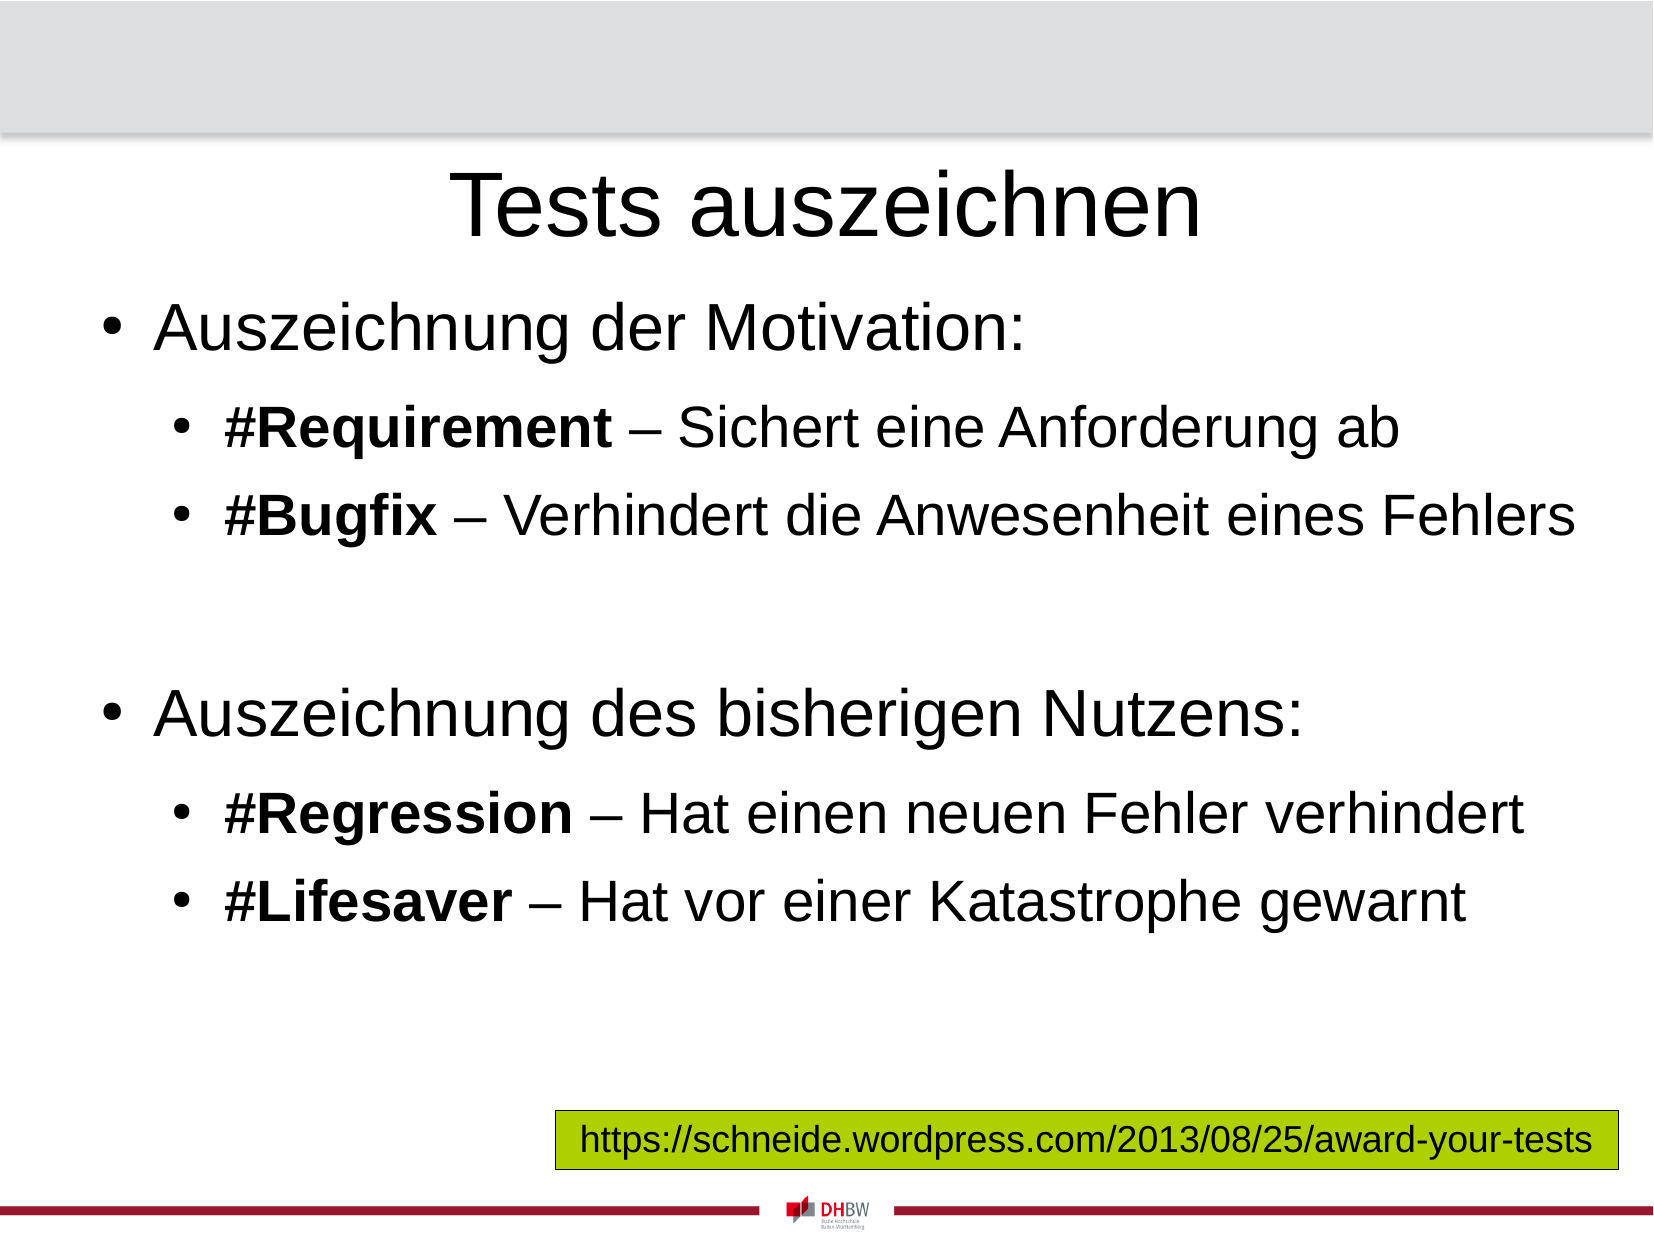

# Tests auszeichnen
Auszeichnung der Motivation:
#Requirement – Sichert eine Anforderung ab
#Bugfix – Verhindert die Anwesenheit eines Fehlers
Auszeichnung des bisherigen Nutzens:
#Regression – Hat einen neuen Fehler verhindert
#Lifesaver – Hat vor einer Katastrophe gewarnt
https://schneide.wordpress.com/2013/08/25/award-your-tests